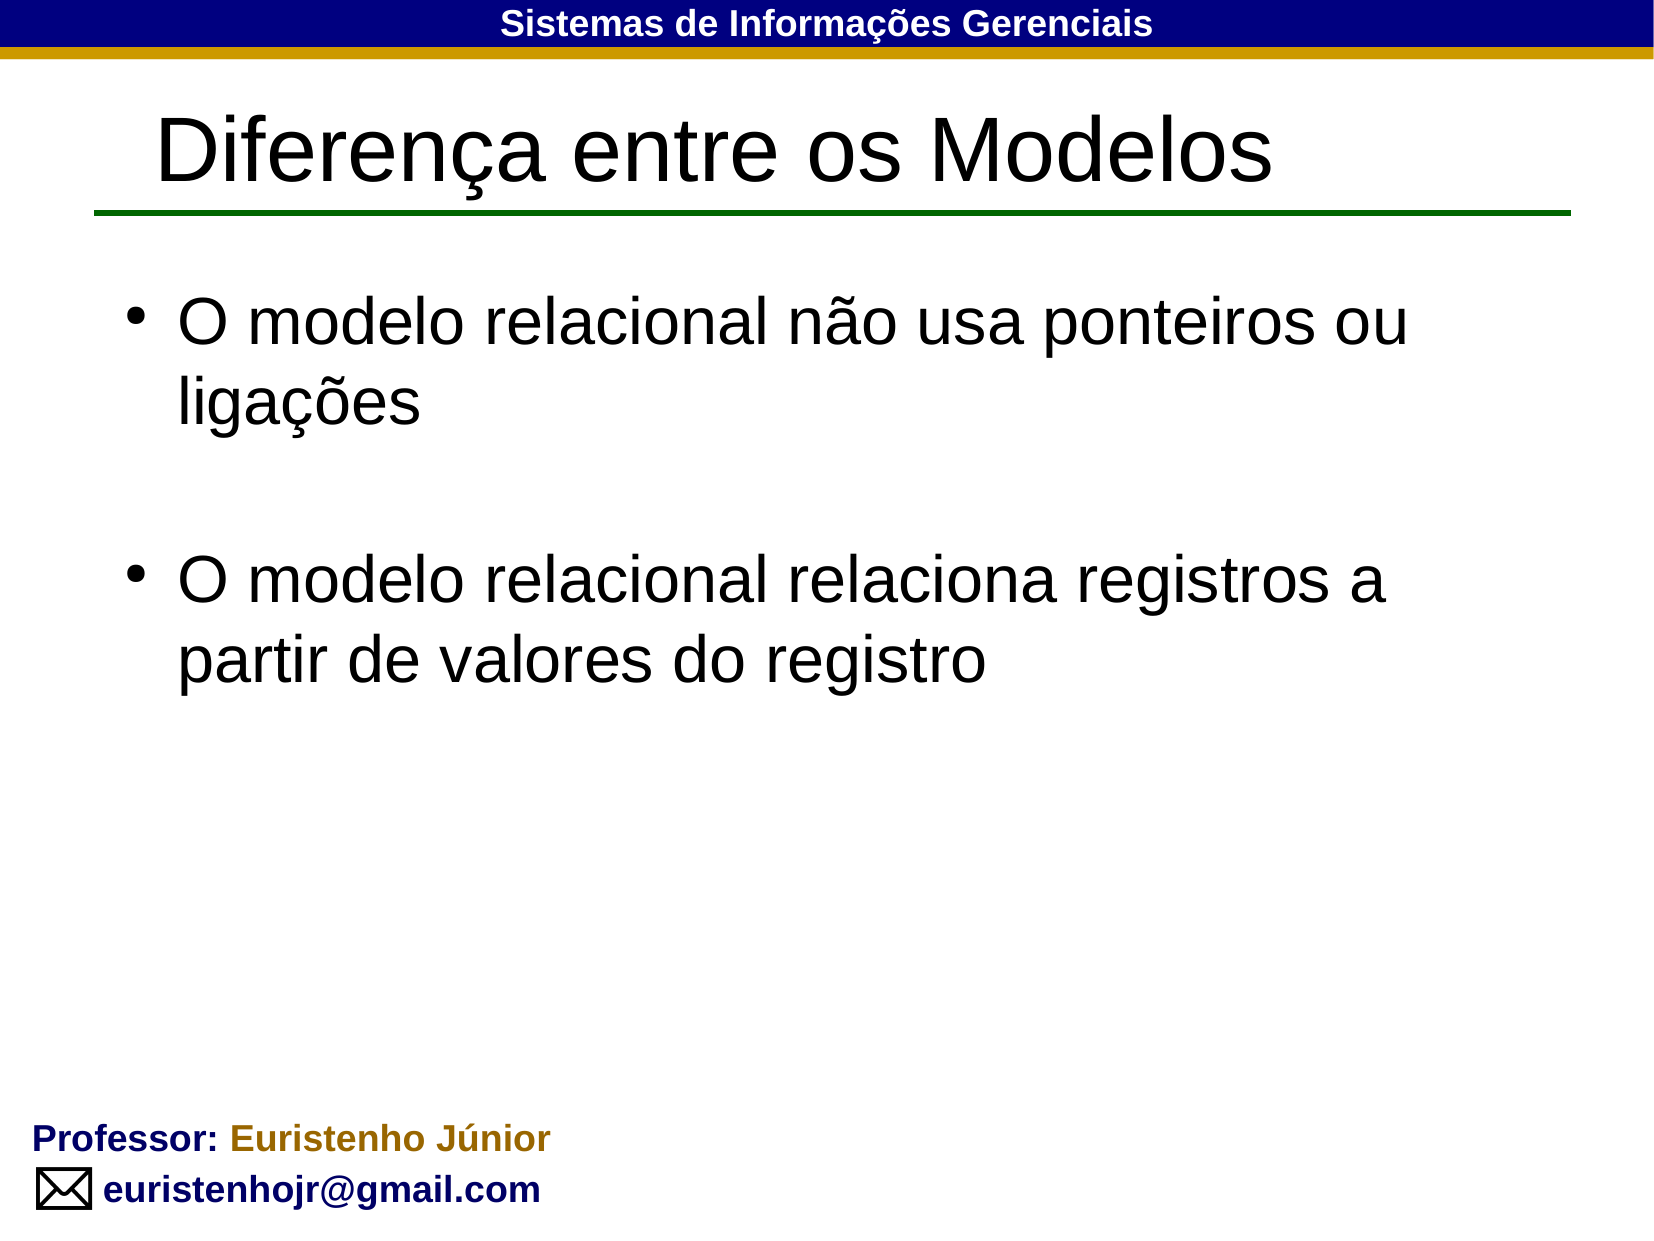

Empreendedorismo
Sistemas de Informações Gerenciais
# Diferença entre os Modelos
O modelo relacional não usa ponteiros ou ligações
O modelo relacional relaciona registros a partir de valores do registro
Professor: Euristenho Júnior
euristenhojr@gmail.com